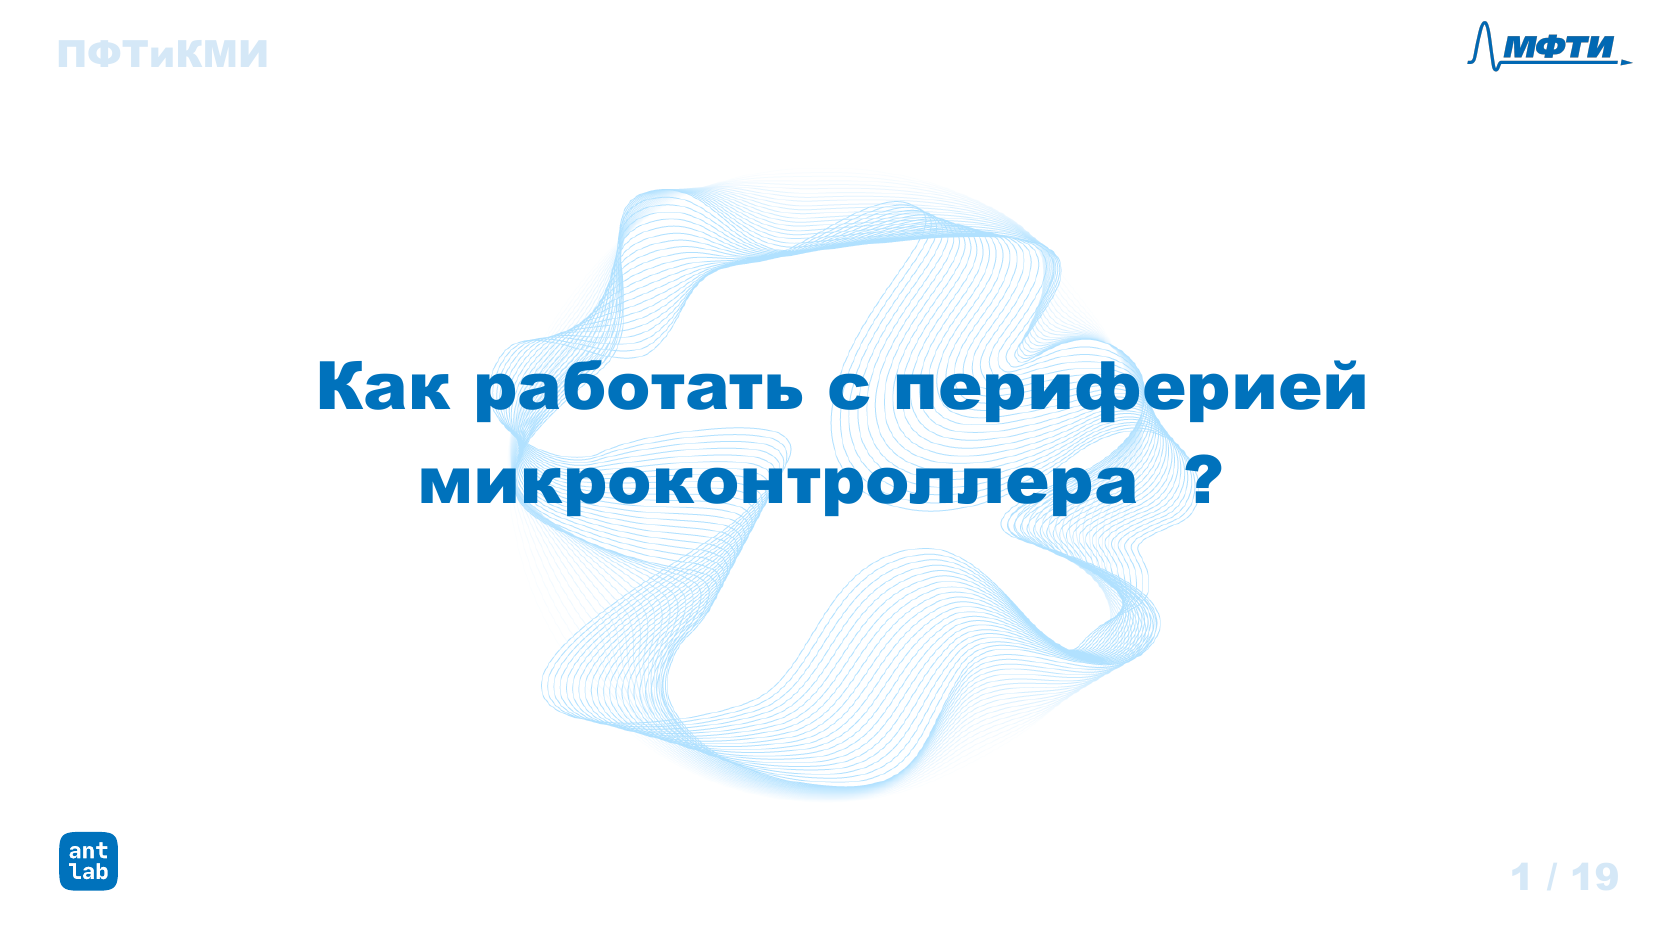

# Как работать с периферией микроконтроллера ?